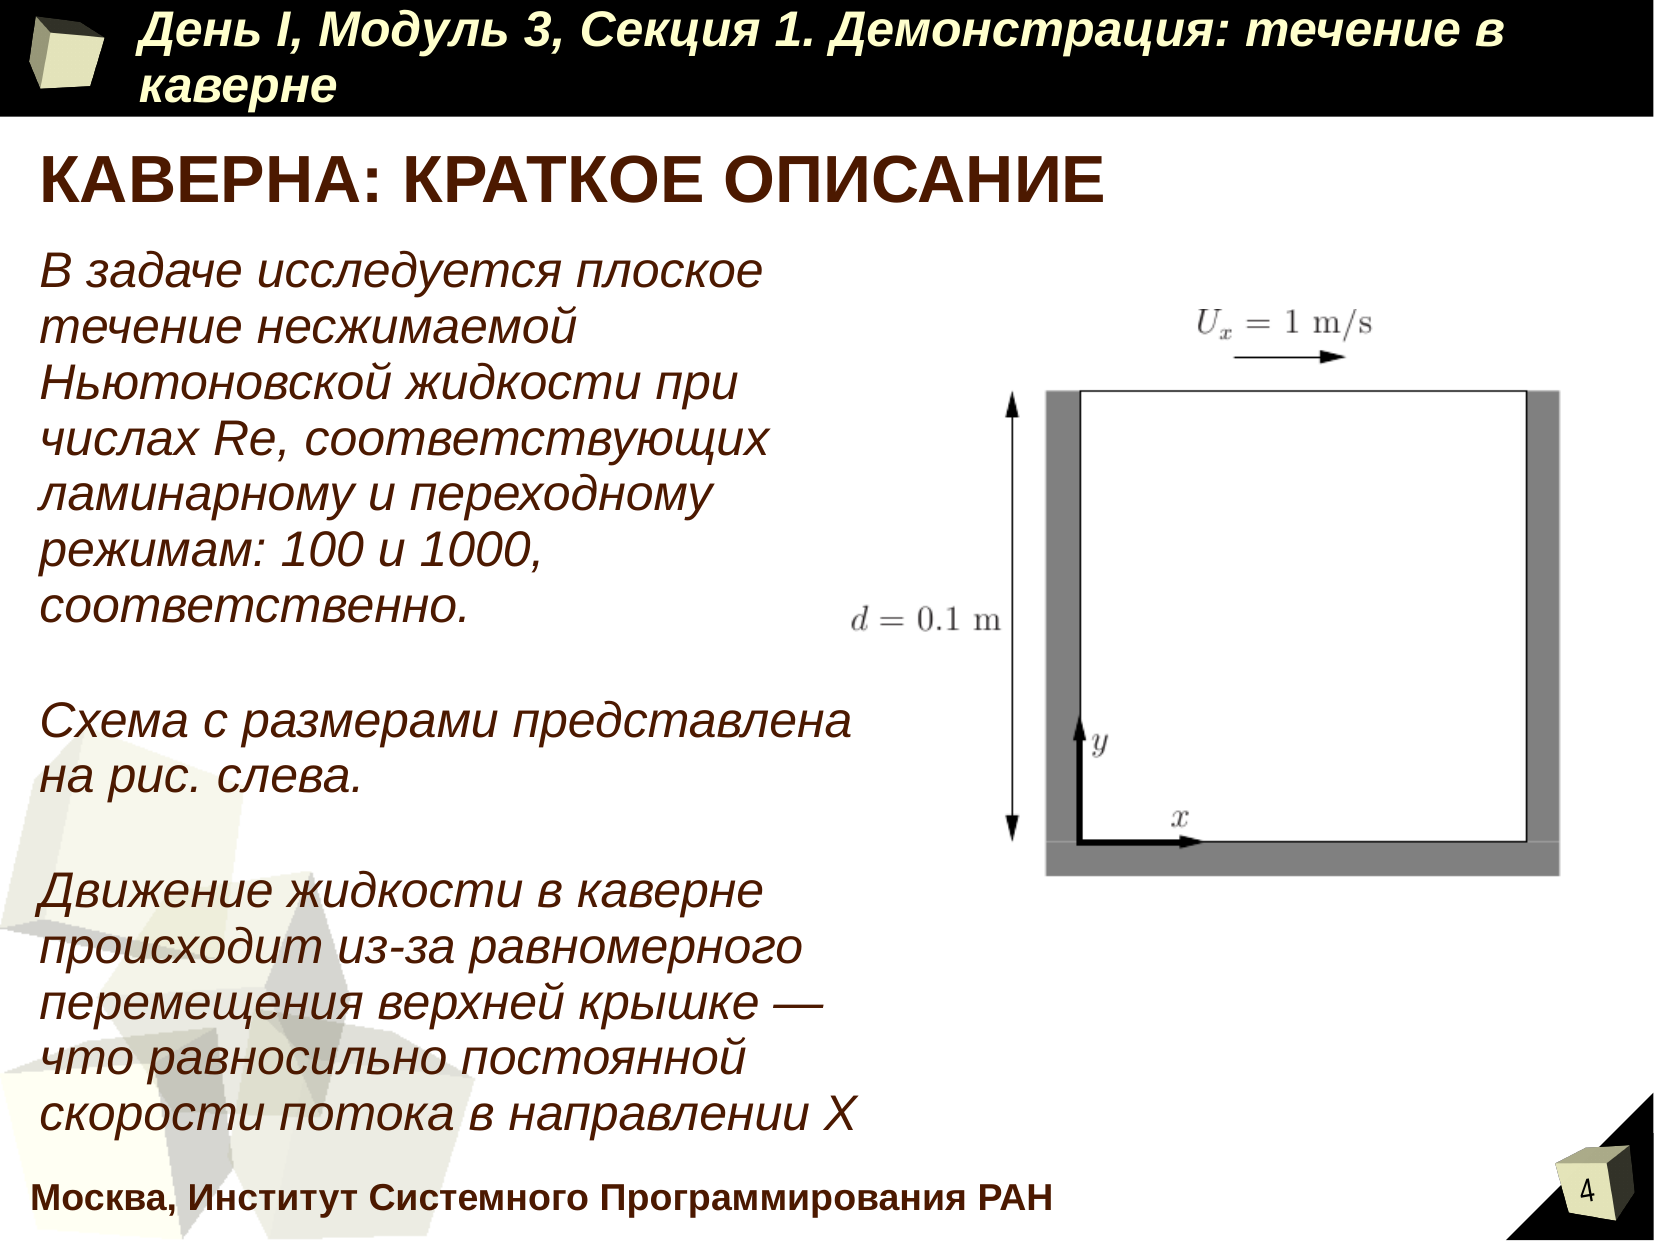

КАВЕРНА: КРАТКОЕ ОПИСАНИЕ
В задаче исследуется плоское течение несжимаемой Ньютоновской жидкости при числах Re, соответствующих ламинарному и переходному режимам: 100 и 1000, соответственно.
Схема с размерами представлена на рис. слева.
Движение жидкости в каверне происходит из-за равномерного перемещения верхней крышке — что равносильно постоянной скорости потока в направлении X